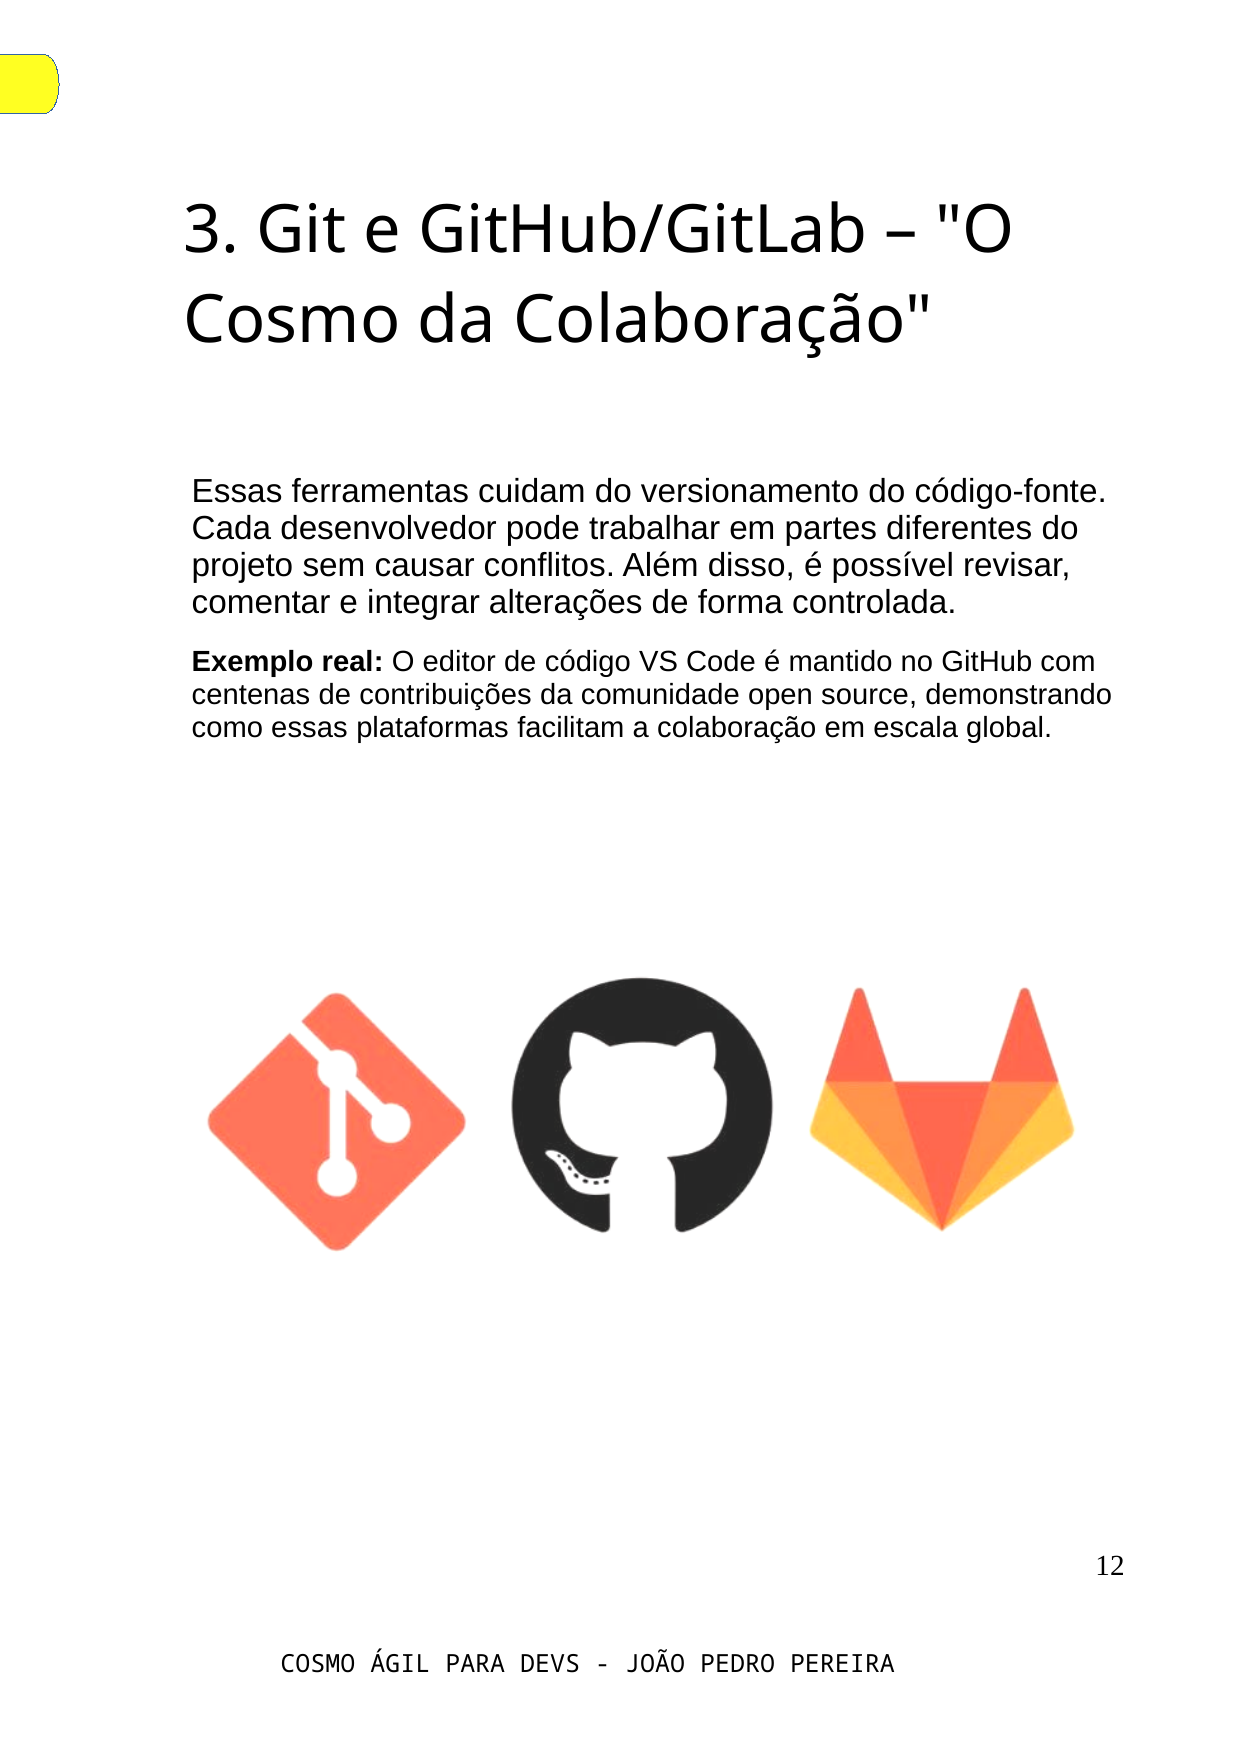

3. Git e GitHub/GitLab – "O Cosmo da Colaboração"
# Essas ferramentas cuidam do versionamento do código-fonte. Cada desenvolvedor pode trabalhar em partes diferentes do projeto sem causar conflitos. Além disso, é possível revisar, comentar e integrar alterações de forma controlada.
Exemplo real: O editor de código VS Code é mantido no GitHub com centenas de contribuições da comunidade open source, demonstrando como essas plataformas facilitam a colaboração em escala global.
12
COSMO ÁGIL PARA DEVS - JOÃO PEDRO PEREIRA